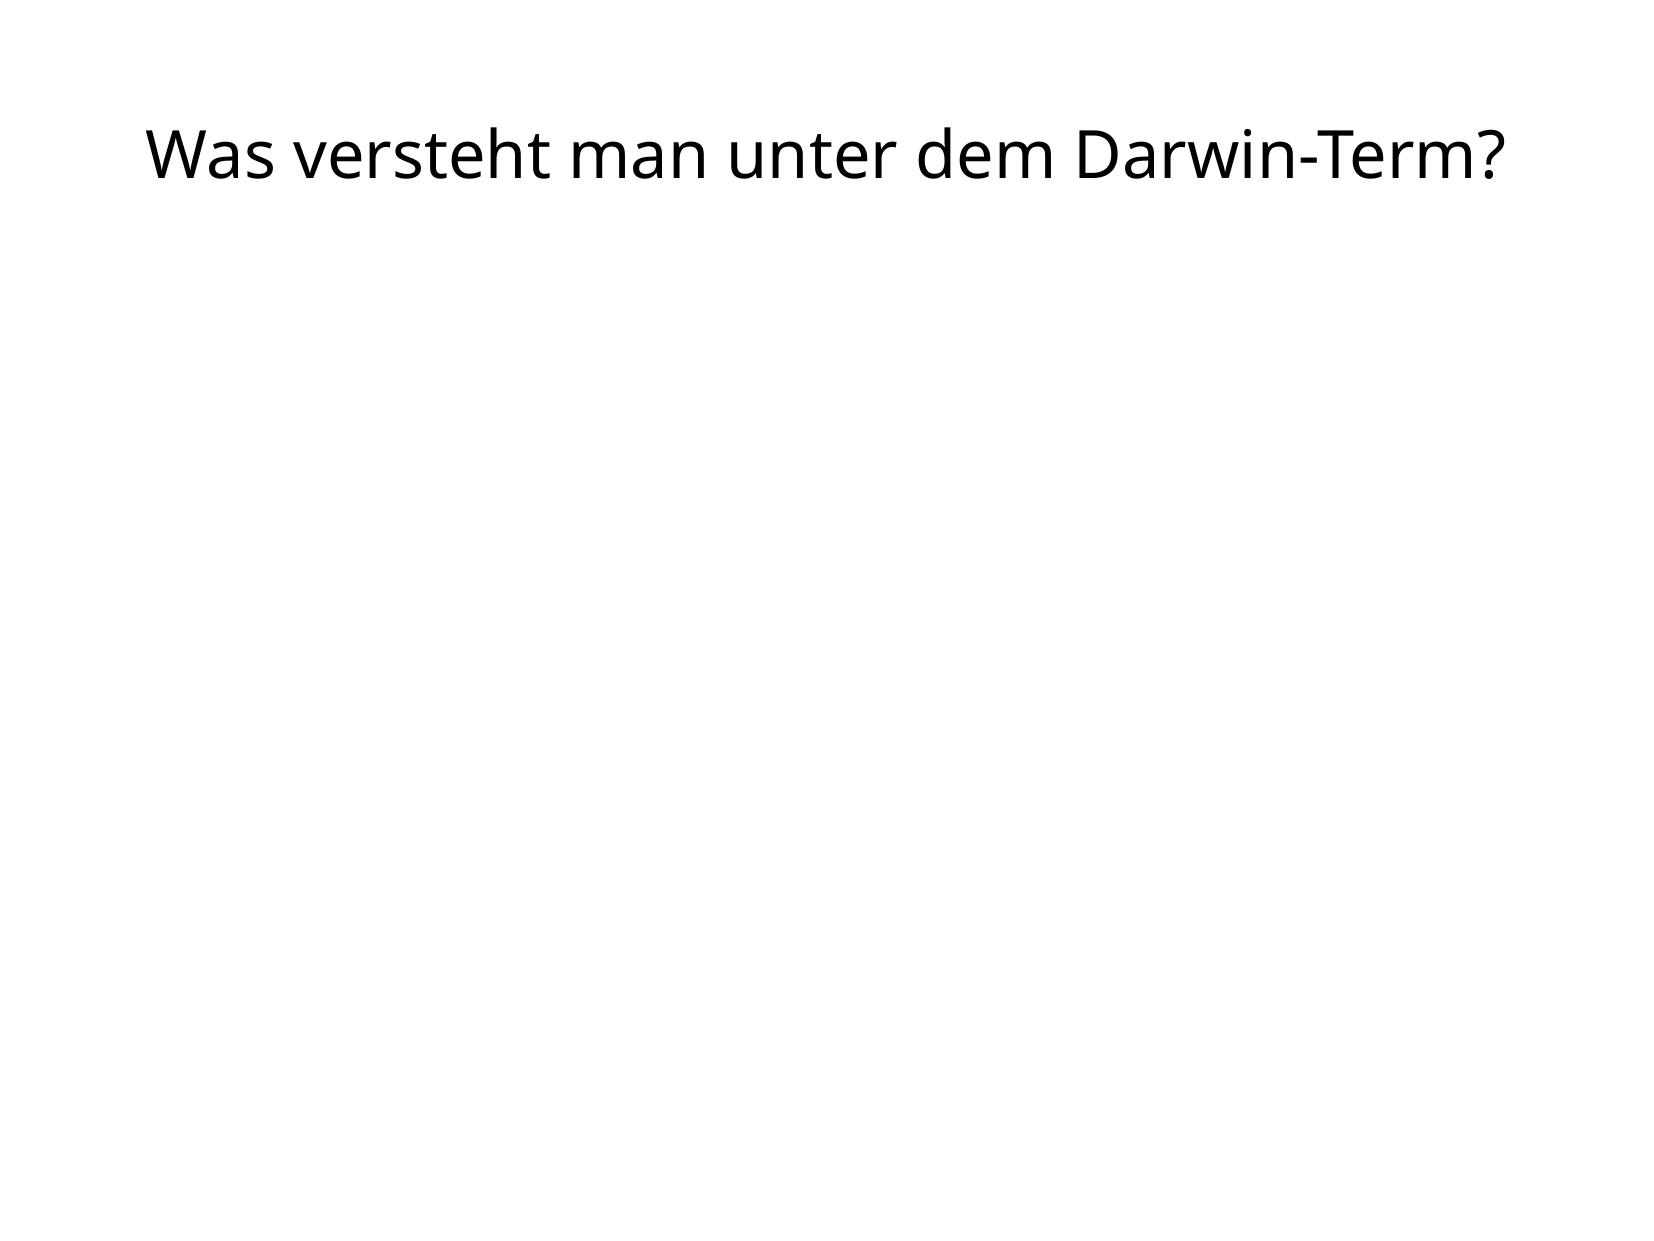

# Was versteht man unter dem Darwin-Term?